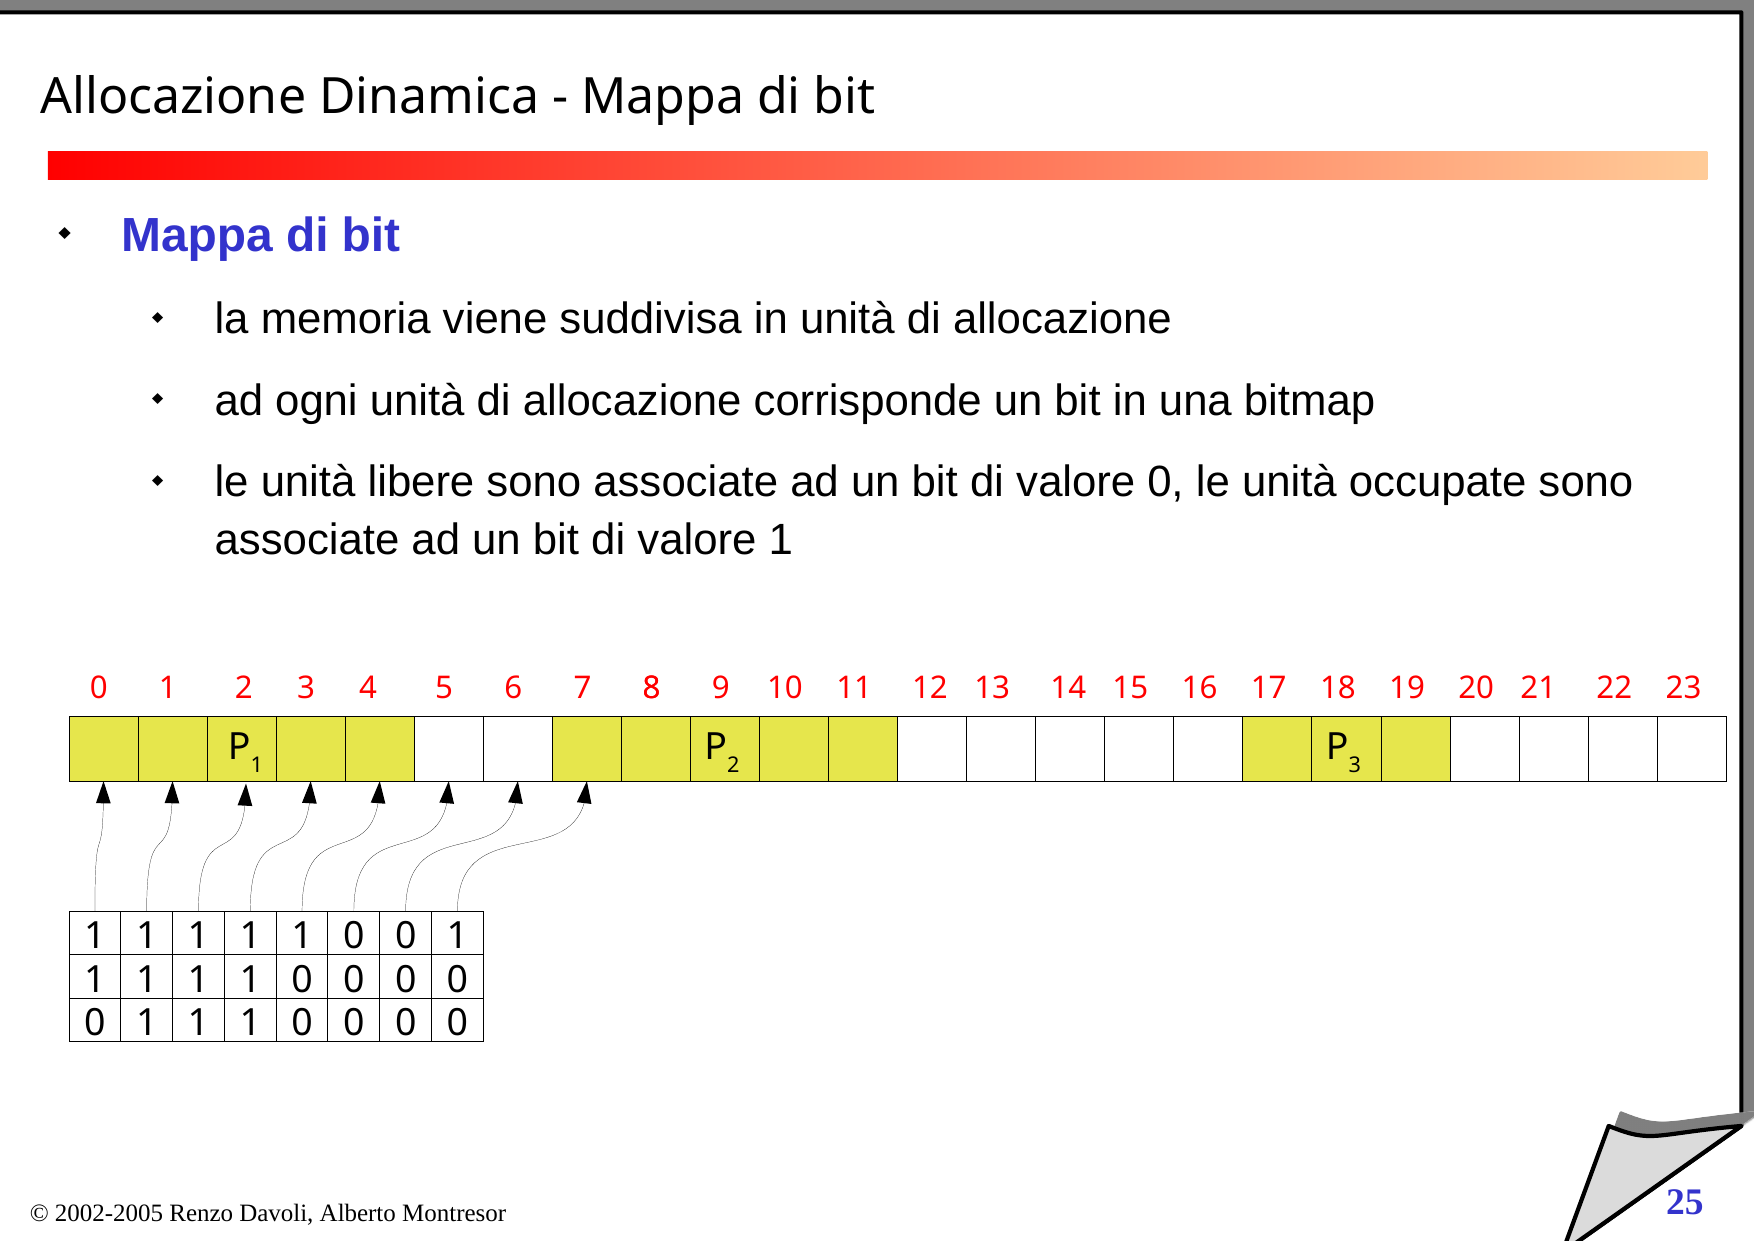

# Allocazione Dinamica - Mappa di bit
Mappa di bit
la memoria viene suddivisa in unità di allocazione
ad ogni unità di allocazione corrisponde un bit in una bitmap
le unità libere sono associate ad un bit di valore 0, le unità occupate sono associate ad un bit di valore 1
0
1
2
3
4
5
6
7
8
8
9
10
11
12
13
14
15
16
17
18
19
20
21
22
23
P1
P2
P3
1
1
1
1
1
0
0
1
1
1
1
1
0
0
0
0
0
1
1
1
0
0
0
0